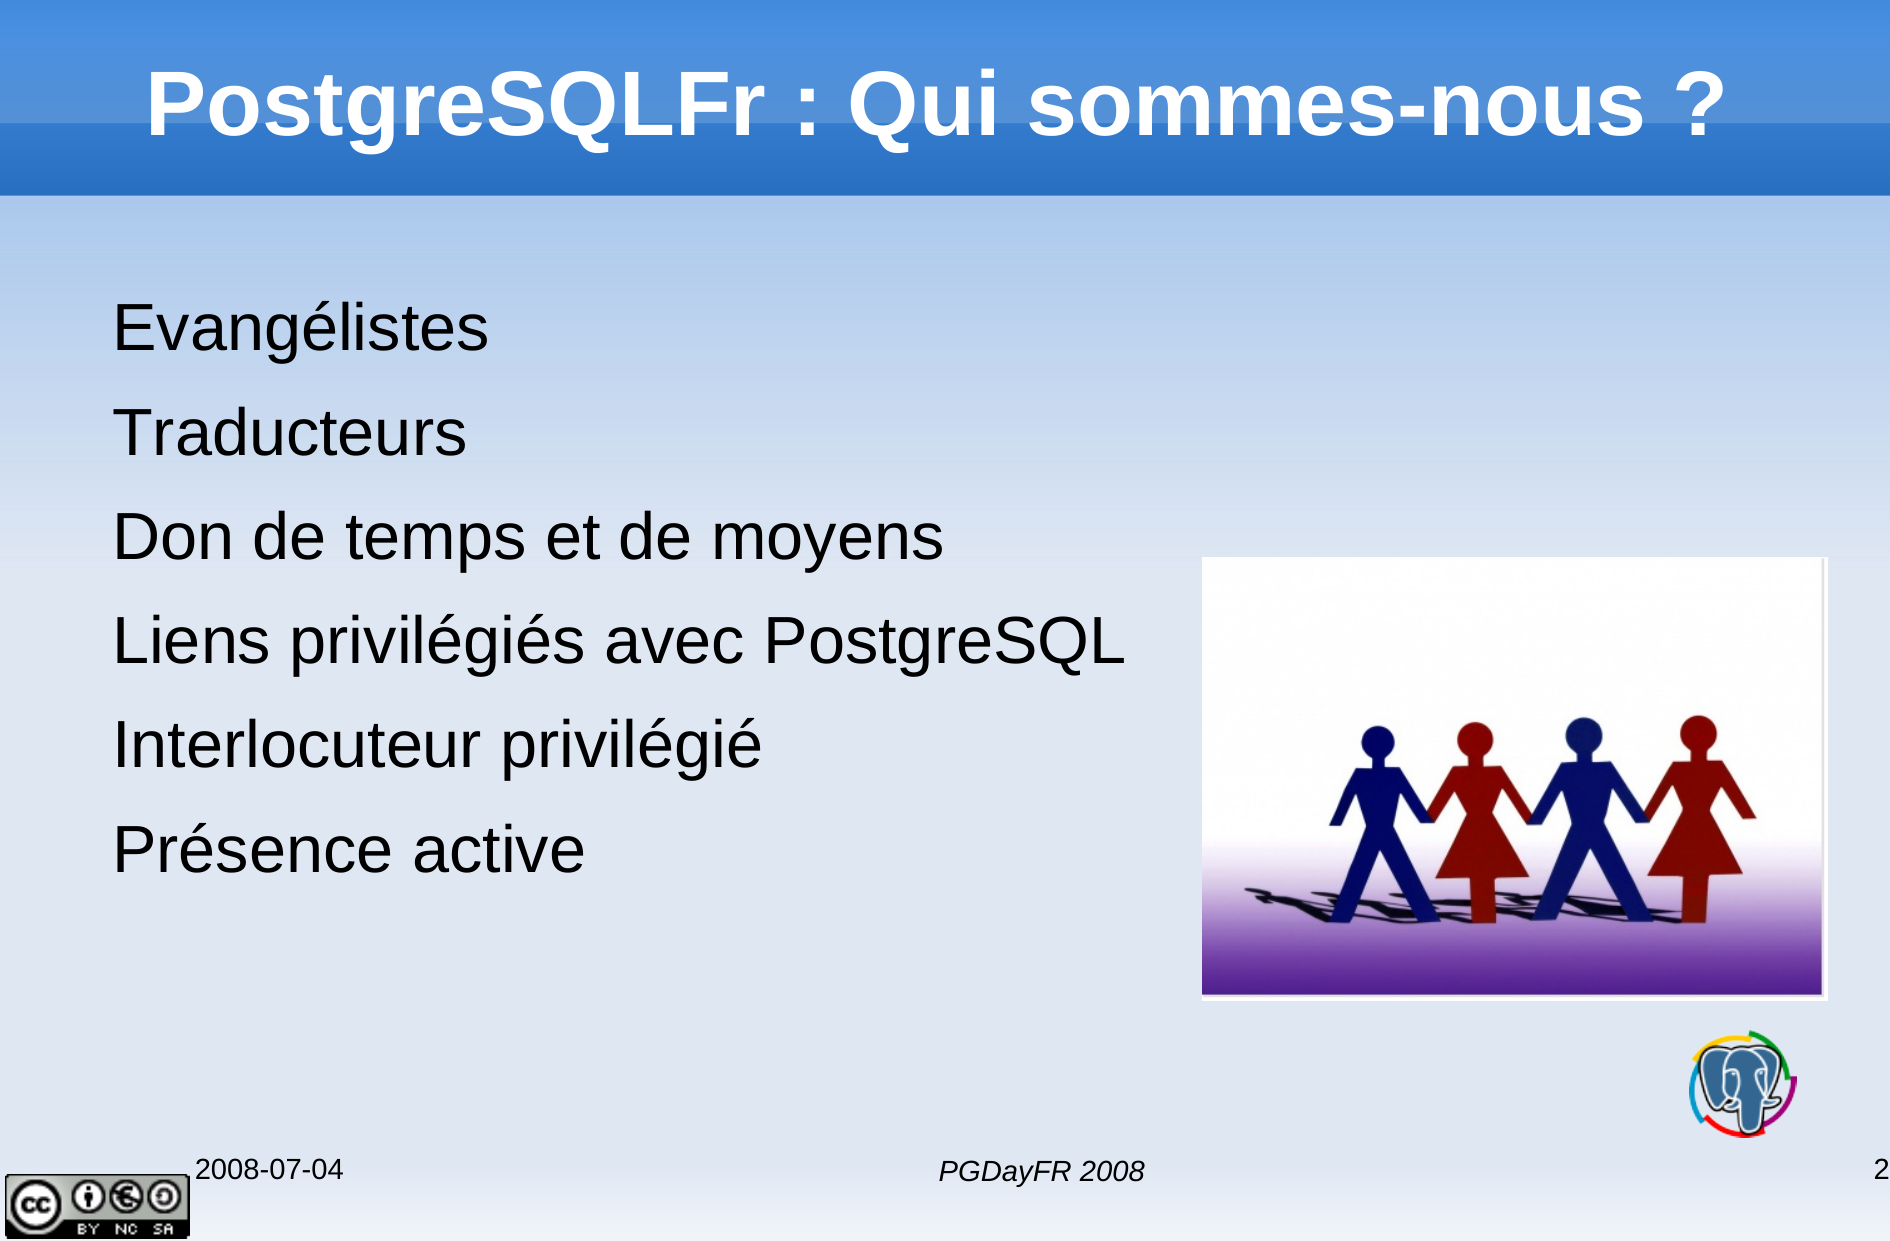

# PostgreSQLFr : Qui sommes-nous ?
Evangélistes
Traducteurs
Don de temps et de moyens
Liens privilégiés avec PostgreSQL
Interlocuteur privilégié
Présence active
2008-07-04
2
PGDayFR 2008